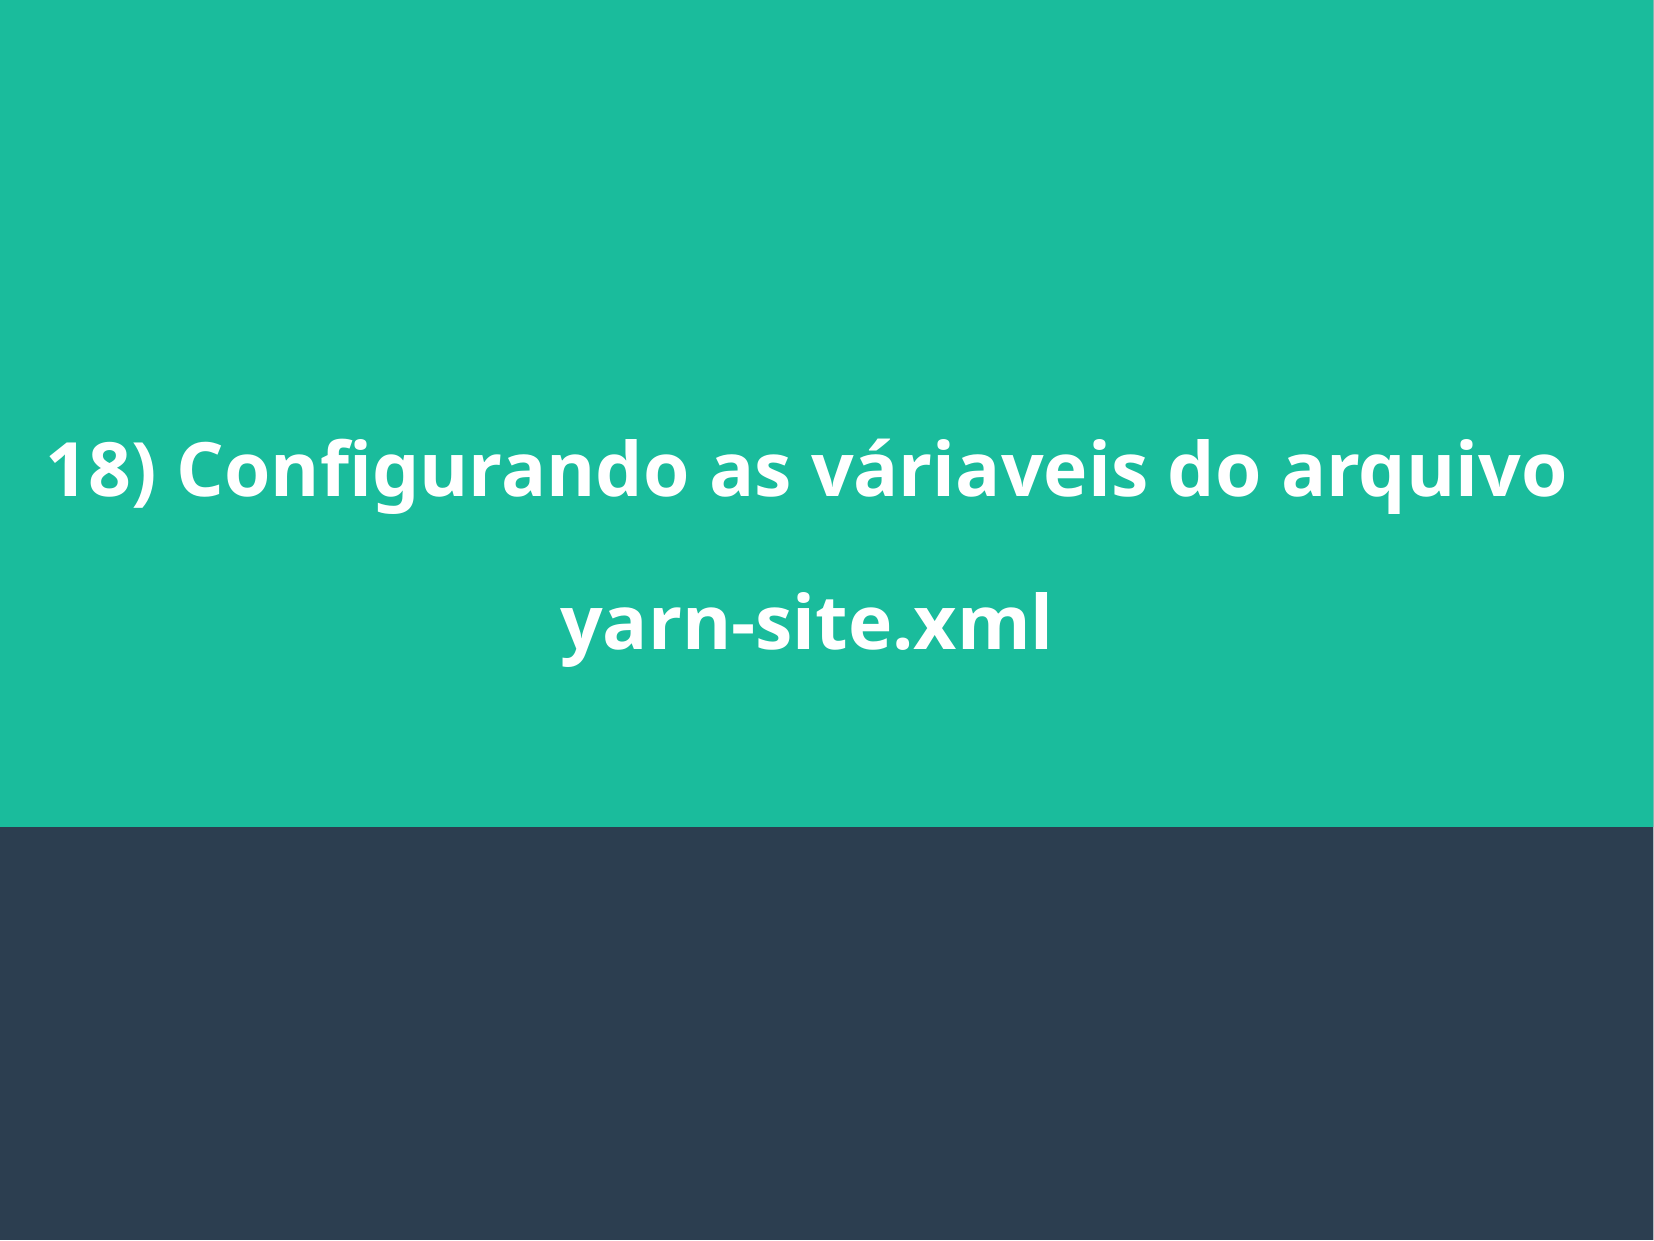

# 18) Configurando as váriaveis do arquivo yarn-site.xml